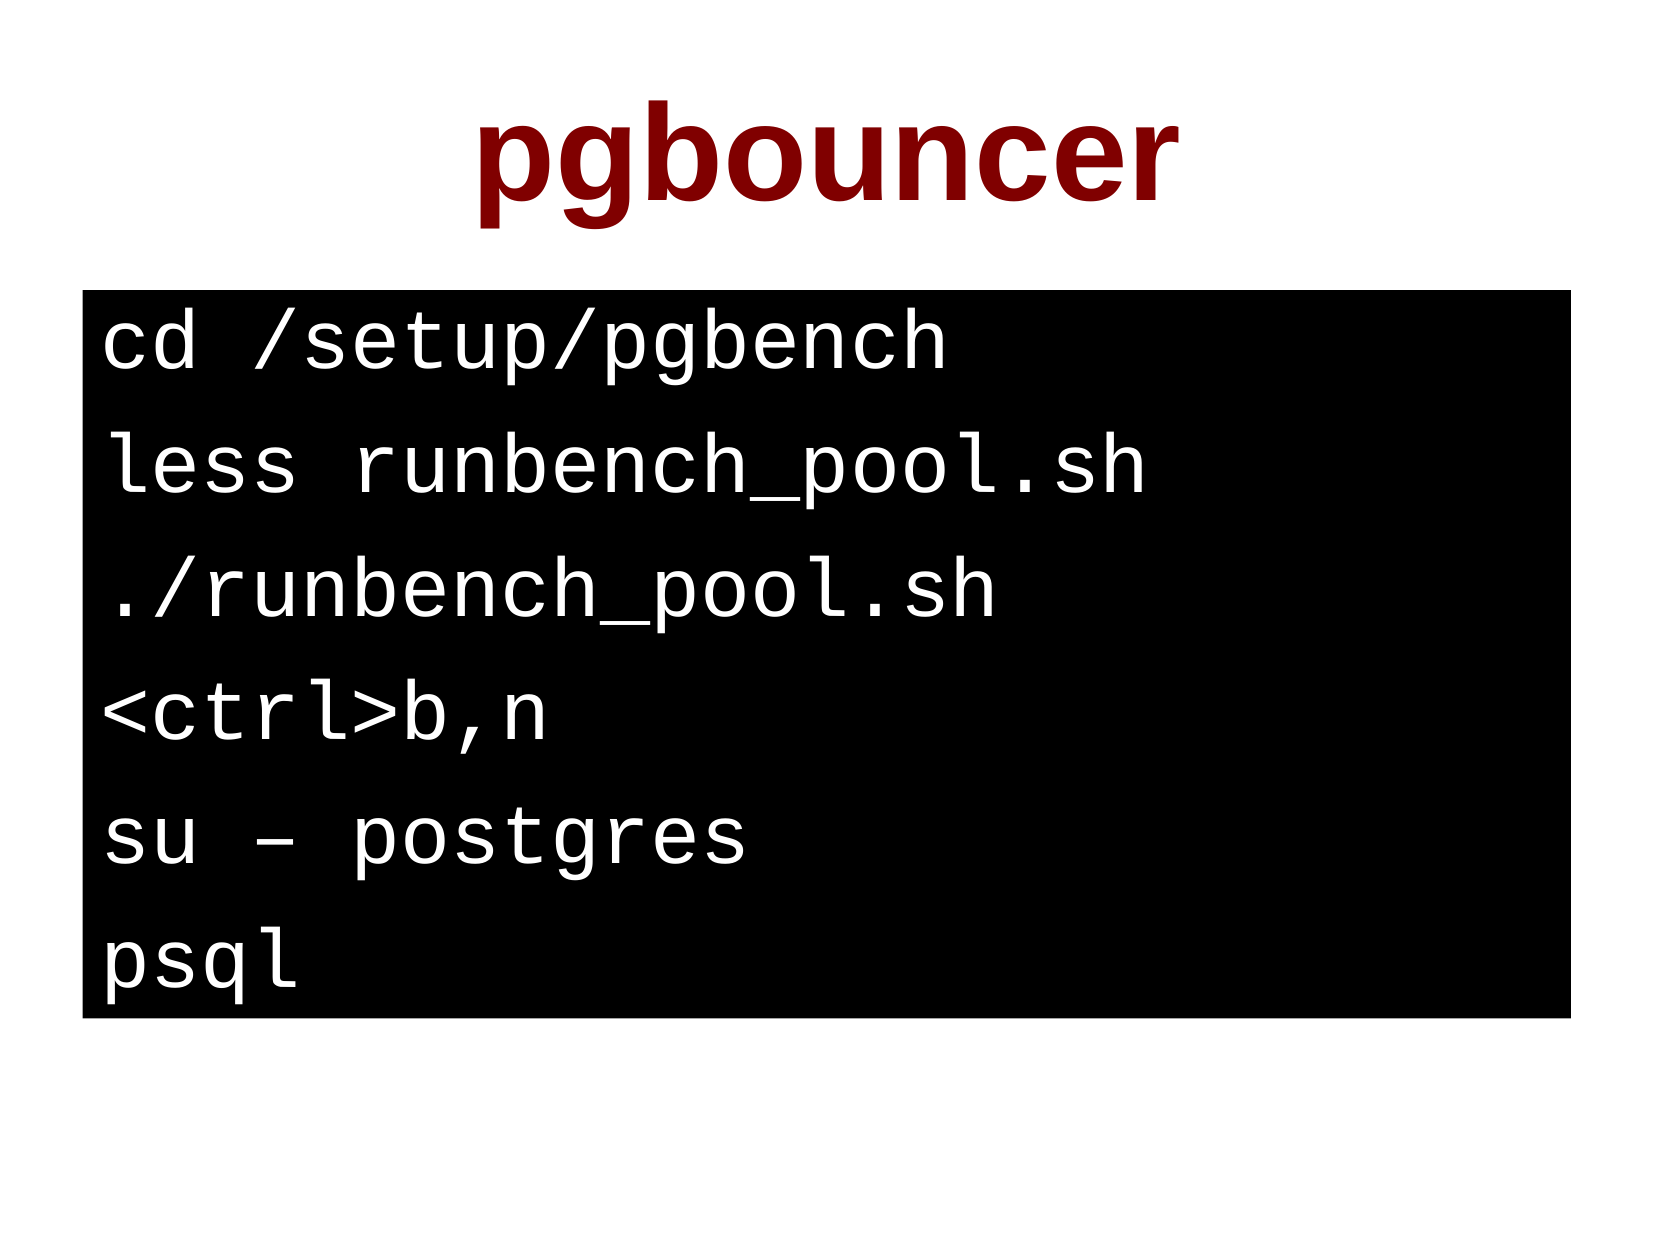

# pgbouncer
cd /setup/pgbench
less runbench_pool.sh
./runbench_pool.sh
<ctrl>b,n
su – postgres
psql